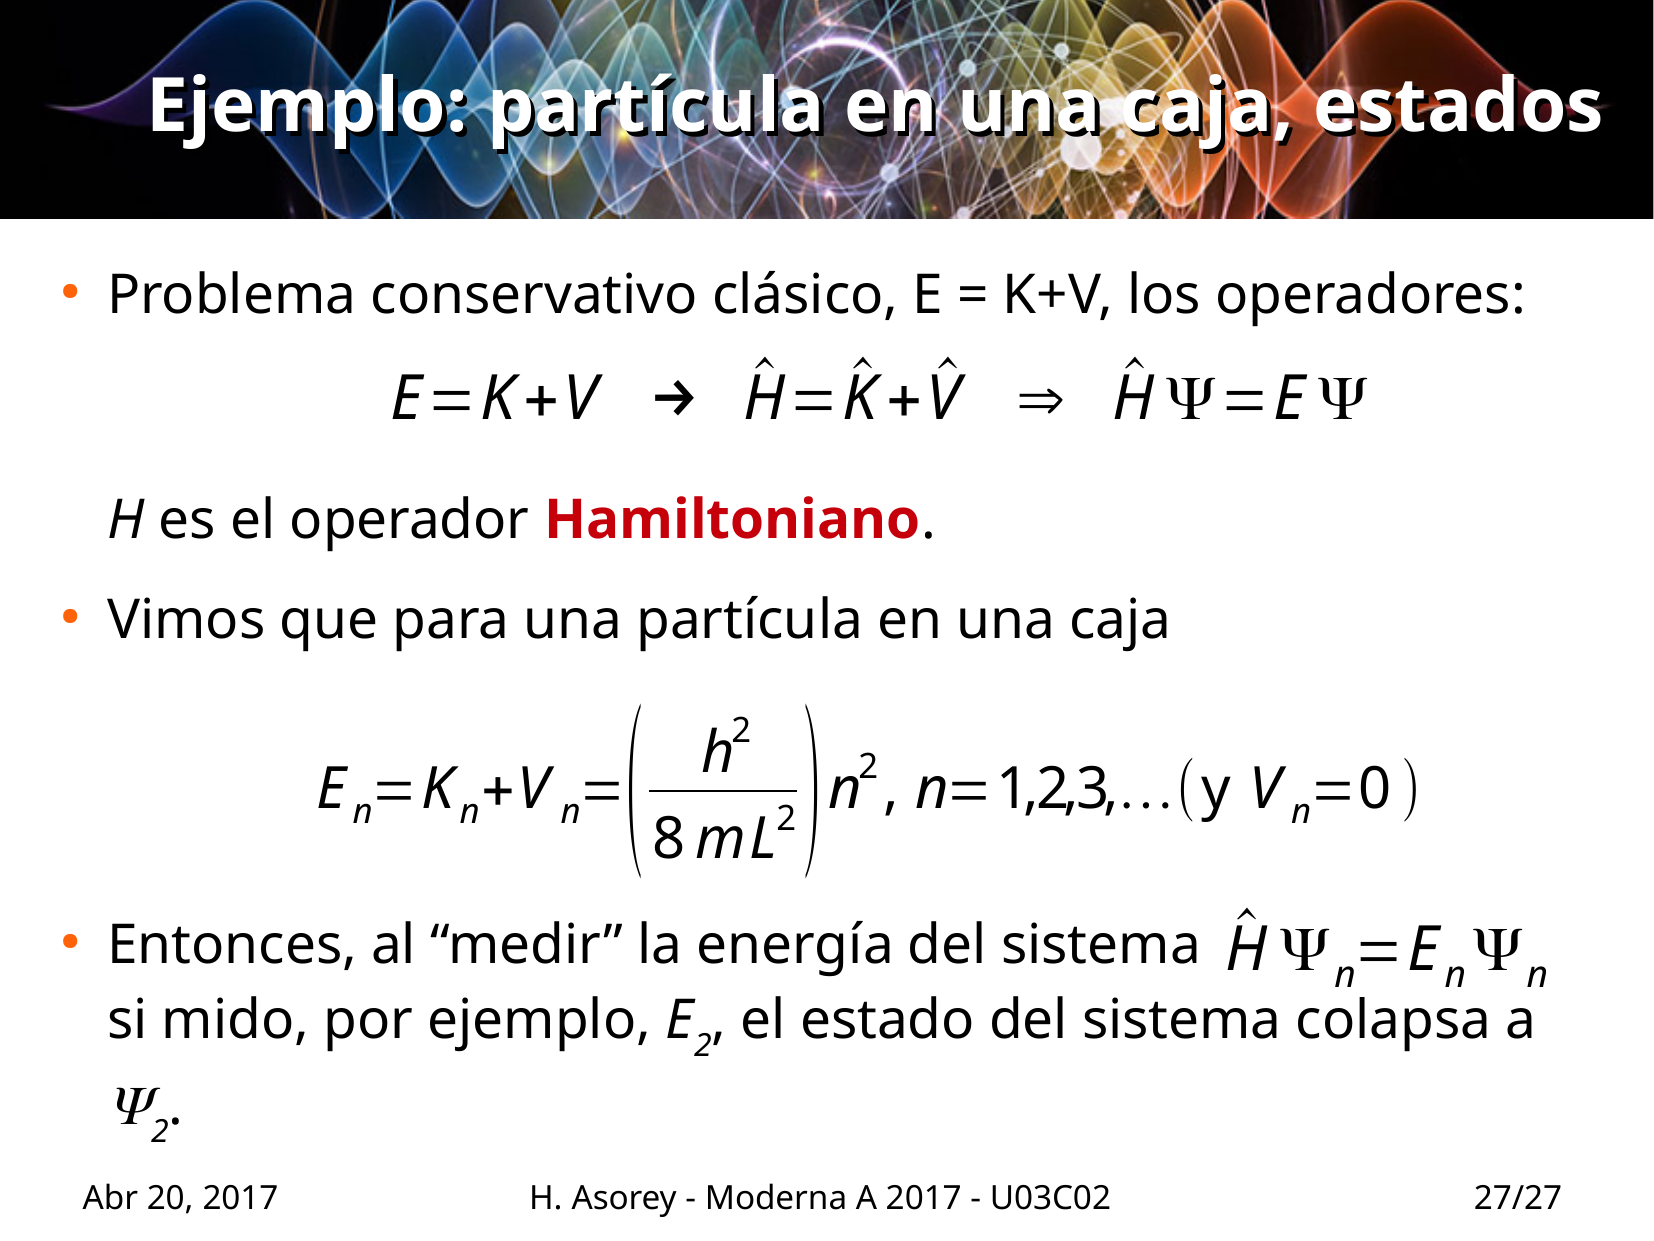

# Ejemplo: partícula en una caja, estados
Problema conservativo clásico, E = K+V, los operadores:
H es el operador Hamiltoniano.
Vimos que para una partícula en una caja
Entonces, al “medir” la energía del sistema si mido, por ejemplo, E2, el estado del sistema colapsa a Y2.
Abr 20, 2017
H. Asorey - Moderna A 2017 - U03C02
27